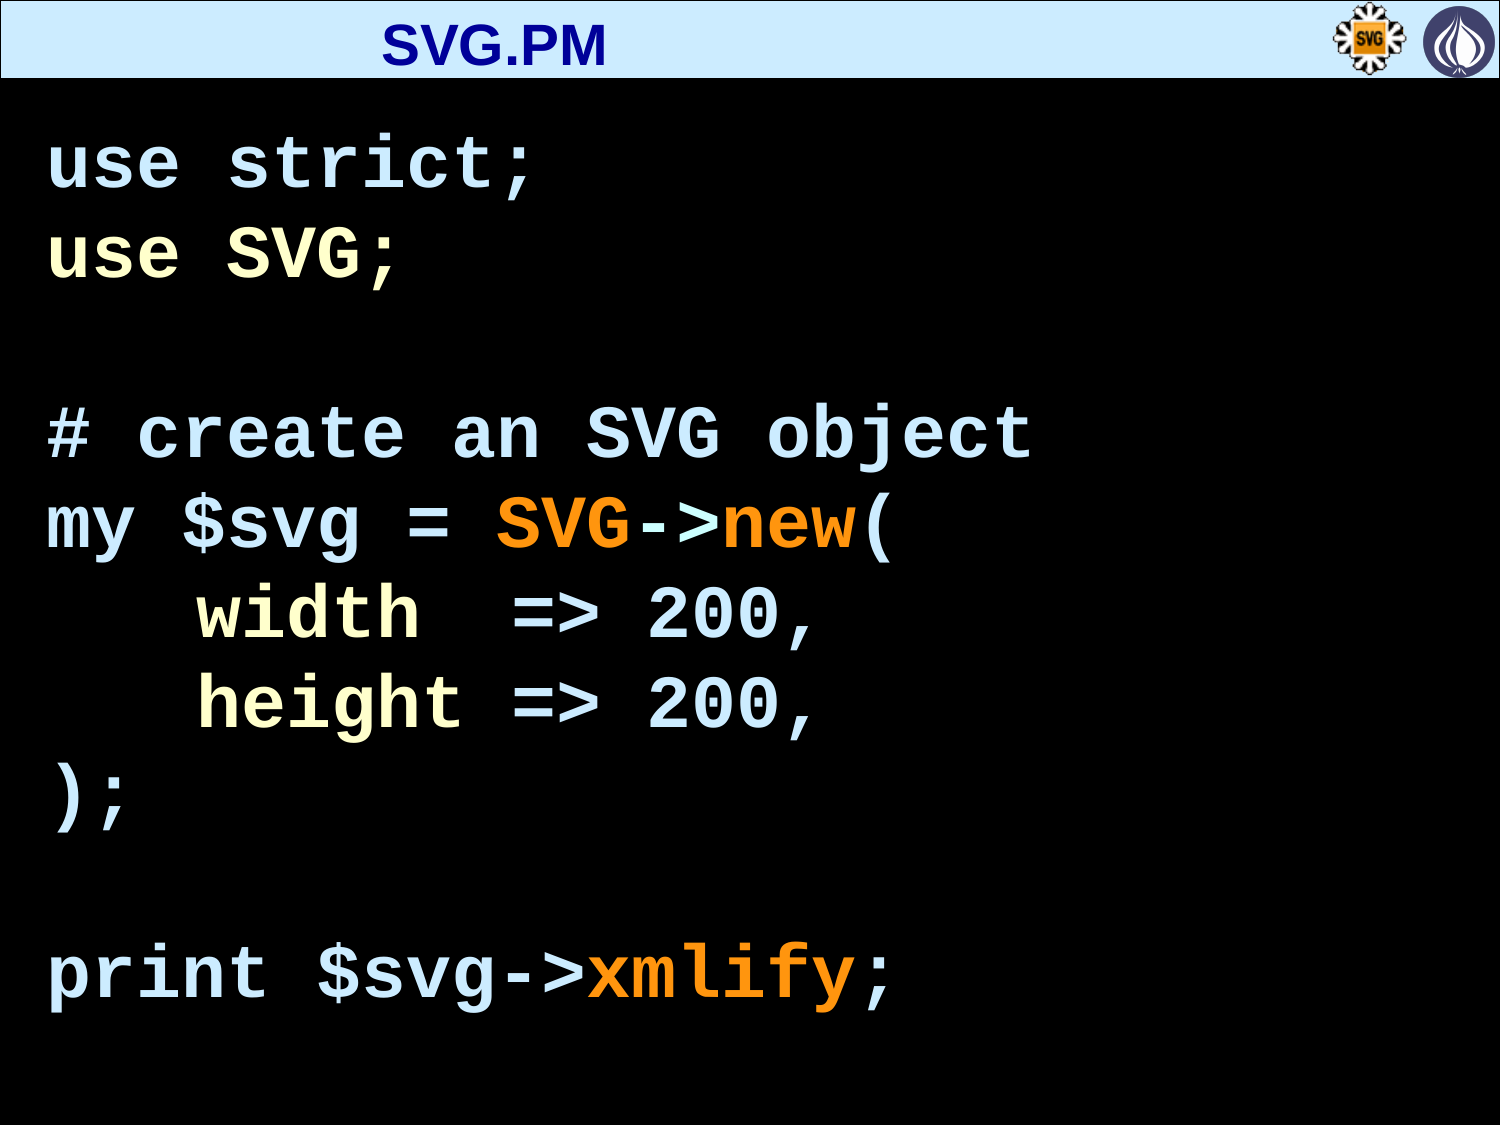

SVG.PM
use strict;
use SVG;
# create an SVG object
my $svg = SVG->new(
	width => 200,
	height => 200,
);
print $svg->xmlify;